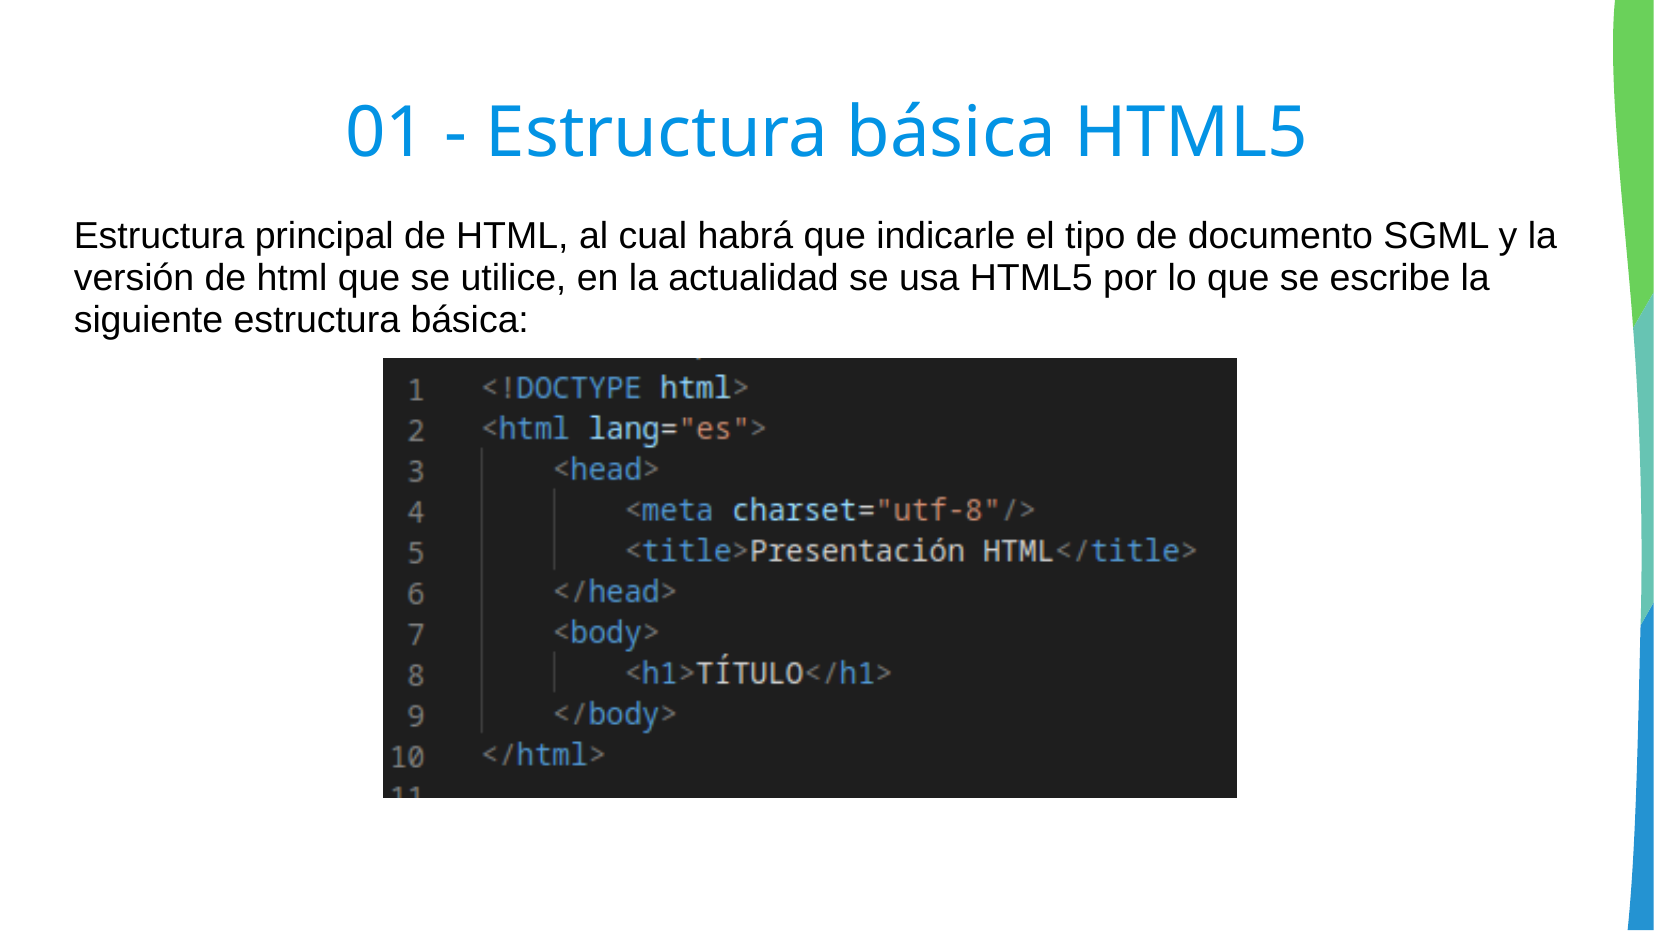

01 - Estructura básica HTML5
Estructura principal de HTML, al cual habrá que indicarle el tipo de documento SGML y la versión de html que se utilice, en la actualidad se usa HTML5 por lo que se escribe la siguiente estructura básica: